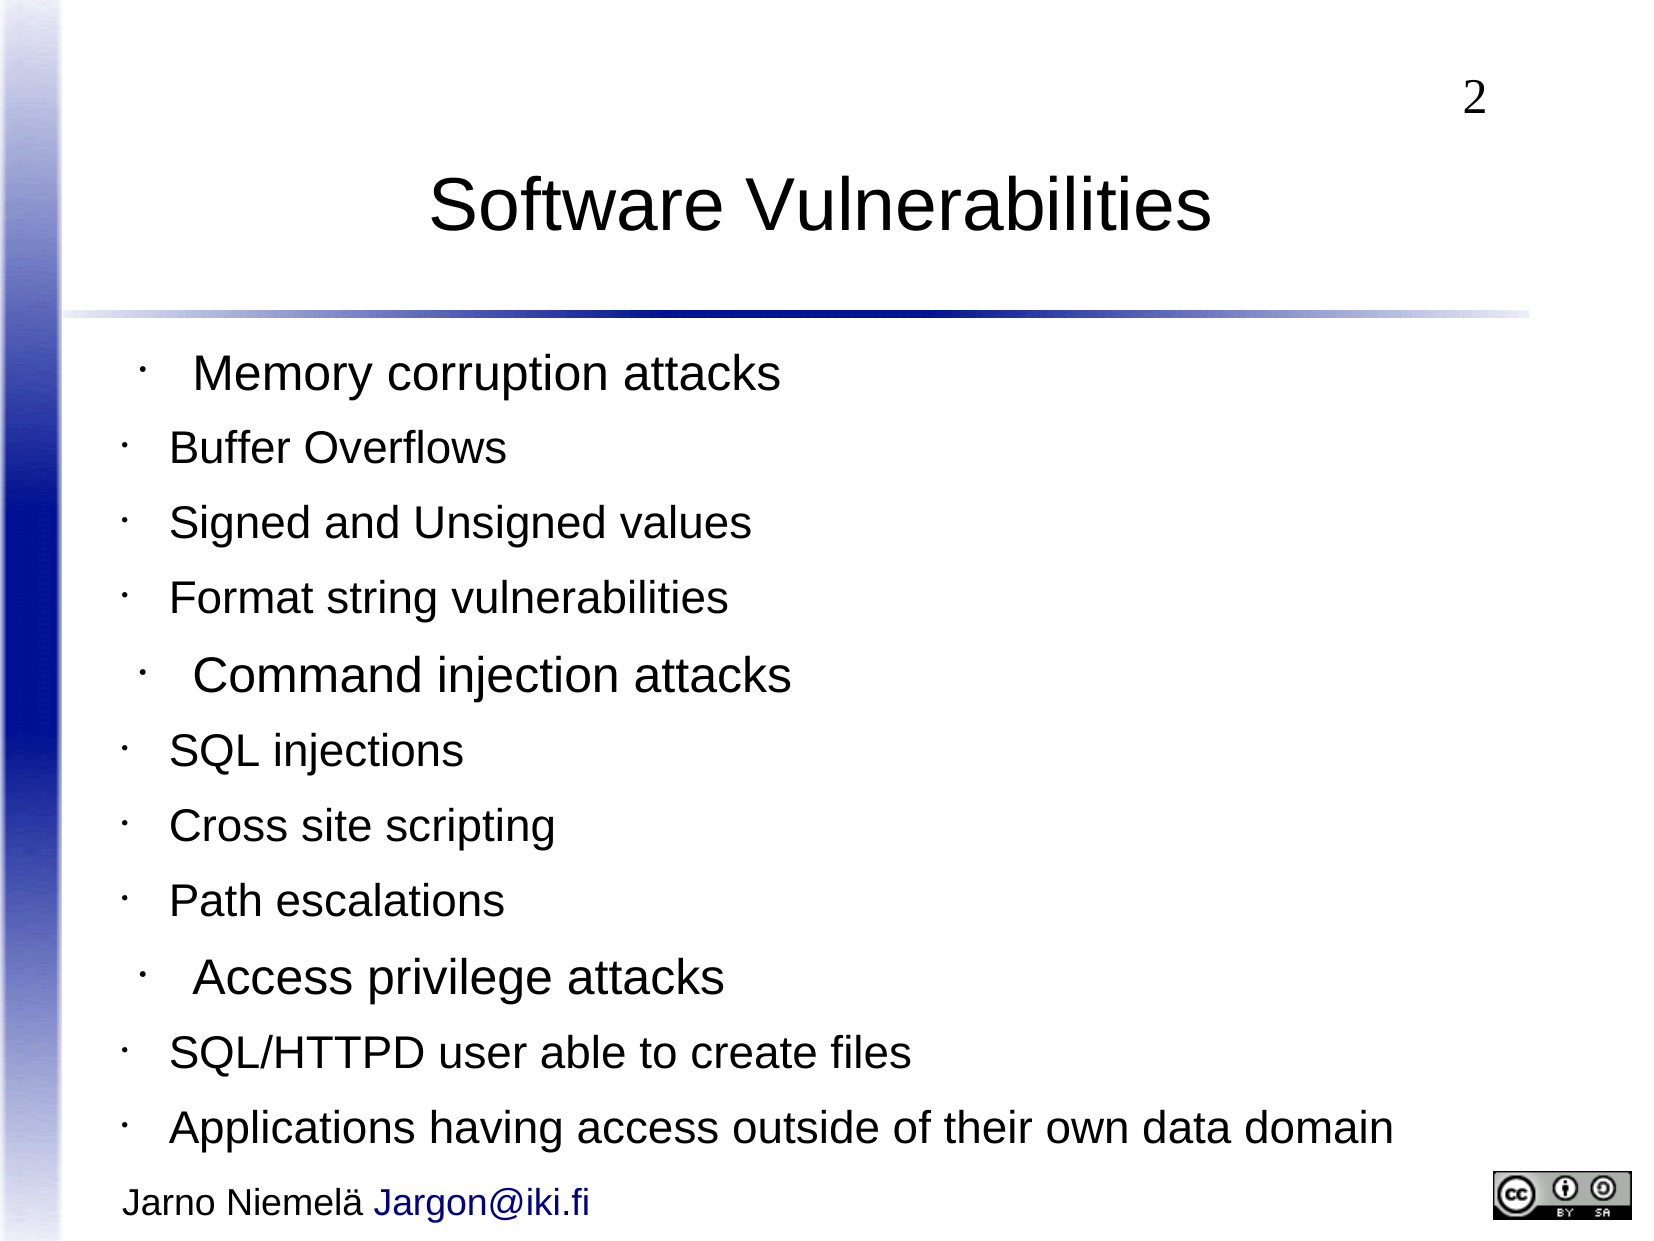

# Software Vulnerabilities
Memory corruption attacks
Buffer Overflows
Signed and Unsigned values
Format string vulnerabilities
Command injection attacks
SQL injections
Cross site scripting
Path escalations
Access privilege attacks
SQL/HTTPD user able to create files
Applications having access outside of their own data domain